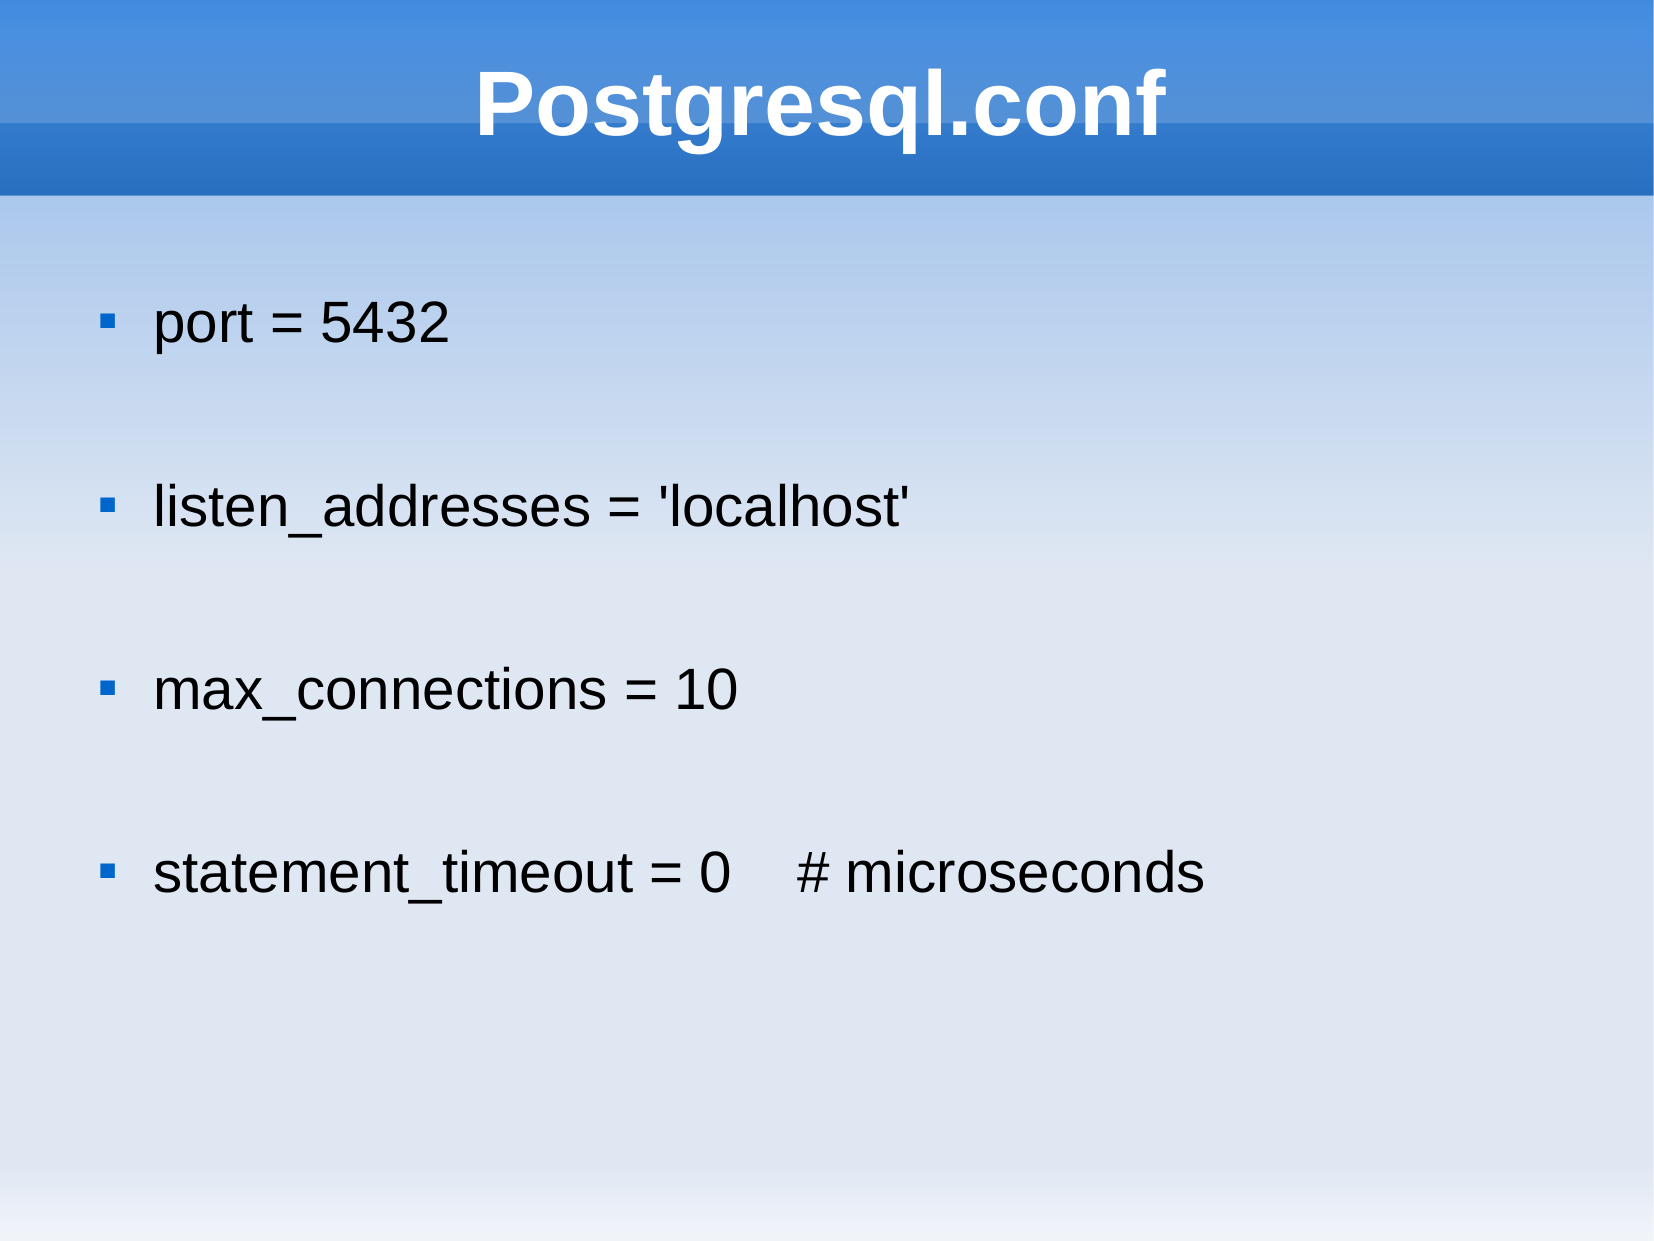

# Postgresql.conf
port = 5432
listen_addresses = 'localhost'
max_connections = 10
statement_timeout = 0 # microseconds